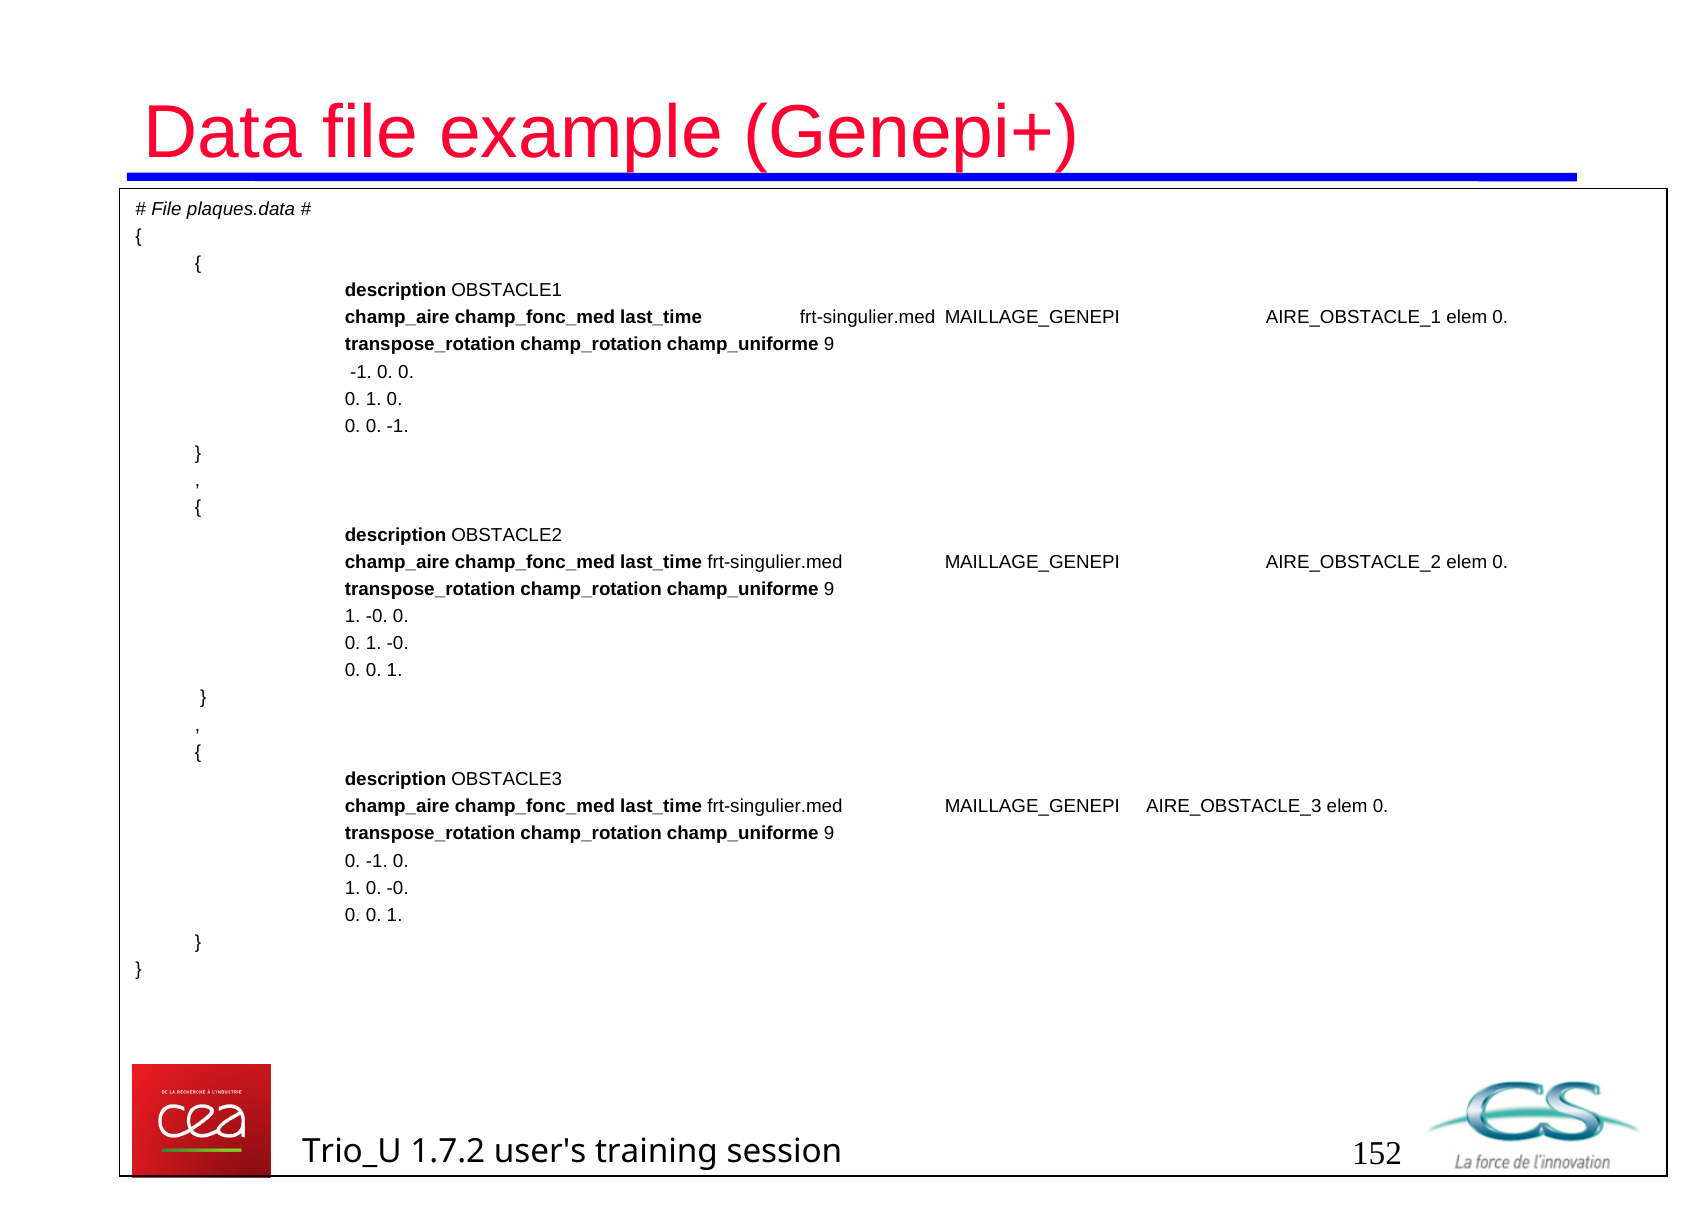

# Data file example (Genepi+)
# File plaques.data #
{
	{
		description OBSTACLE1
 		champ_aire champ_fonc_med last_time 	 frt-singulier.med 	MAILLAGE_GENEPI 	 AIRE_OBSTACLE_1 elem 0.
 		transpose_rotation champ_rotation champ_uniforme 9
		 -1. 0. 0.
 		0. 1. 0.
 	 	0. 0. -1.
 	}
	,
	{
		description OBSTACLE2
		champ_aire champ_fonc_med last_time frt-singulier.med 	MAILLAGE_GENEPI 	 AIRE_OBSTACLE_2 elem 0.
		transpose_rotation champ_rotation champ_uniforme 9
		1. -0. 0.
 		0. 1. -0.
 		0. 0. 1.
	 }
	,
	{
		description OBSTACLE3
 		champ_aire champ_fonc_med last_time frt-singulier.med 	MAILLAGE_GENEPI AIRE_OBSTACLE_3 elem 0.
 		transpose_rotation champ_rotation champ_uniforme 9
		0. -1. 0.
 		1. 0. -0.
 		0. 0. 1.
 	}
}
Trio_U 1.7.2 user's training session
152